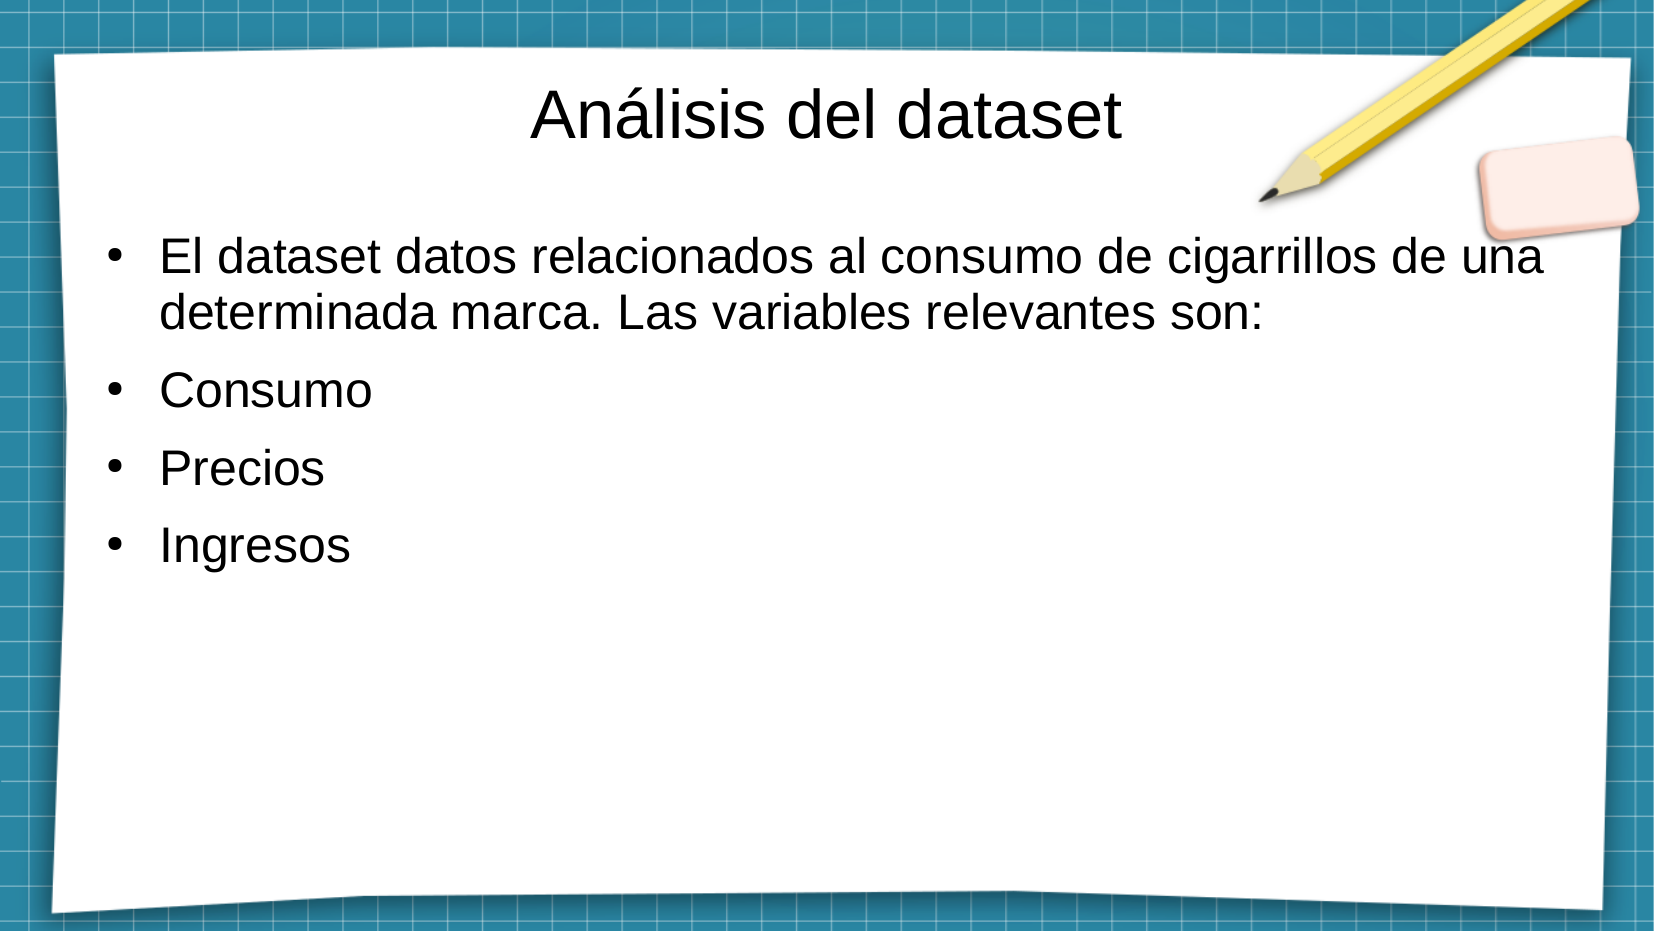

# Análisis del dataset
El dataset datos relacionados al consumo de cigarrillos de una determinada marca. Las variables relevantes son:
Consumo
Precios
Ingresos